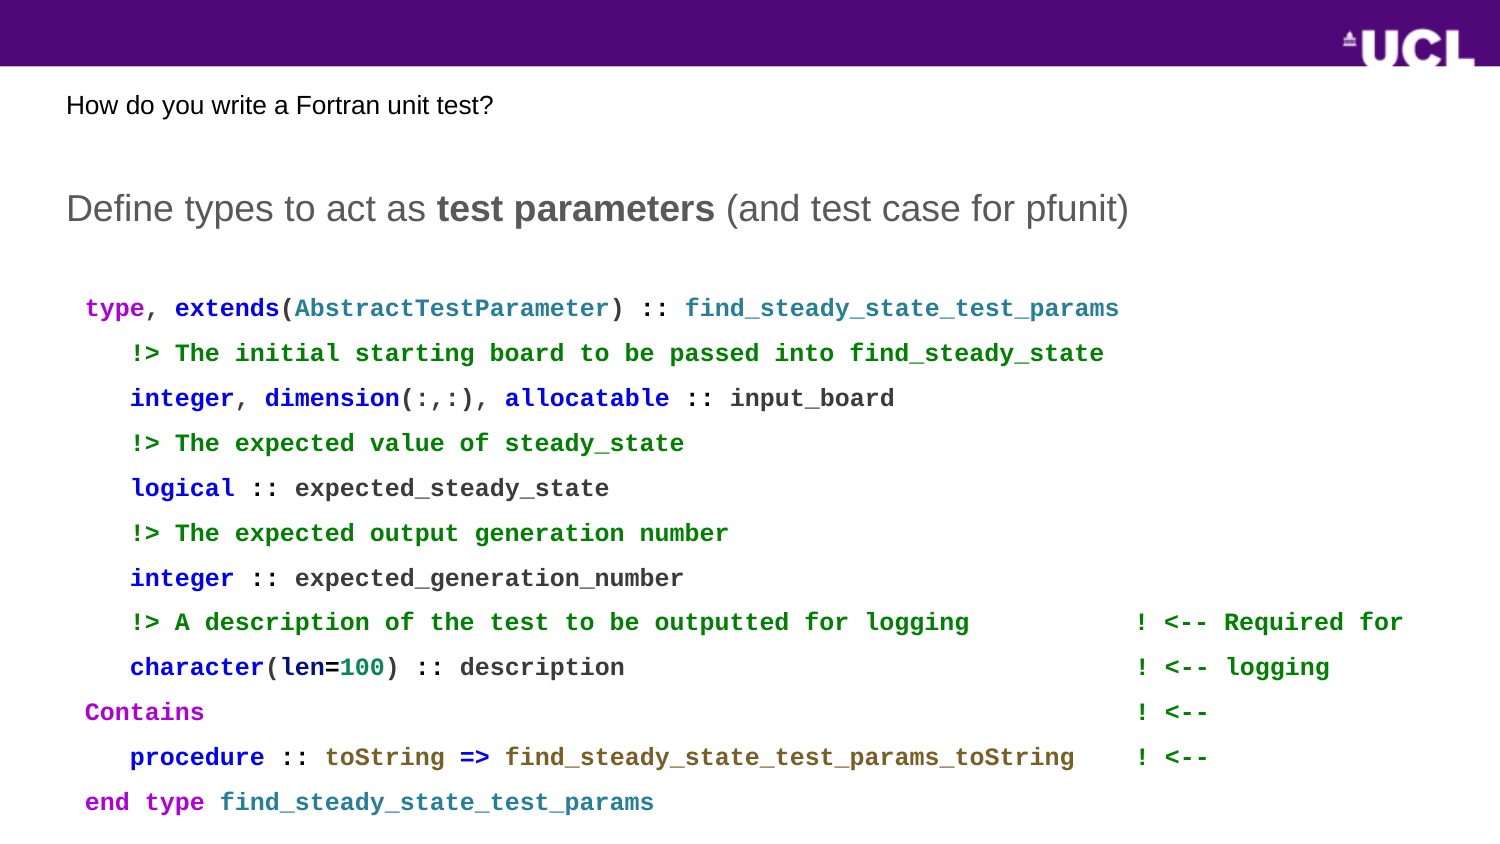

# How do you write a Fortran unit test?
Define types to act as test parameters (and test case for pfunit)
type, extends(AbstractTestParameter) :: find_steady_state_test_params
 !> The initial starting board to be passed into find_steady_state
 integer, dimension(:,:), allocatable :: input_board
 !> The expected value of steady_state
 logical :: expected_steady_state
 !> The expected output generation number
 integer :: expected_generation_number
 !> A description of the test to be outputted for logging ! <-- Required for
 character(len=100) :: description ! <-- logging
Contains ! <--
 procedure :: toString => find_steady_state_test_params_toString ! <--
end type find_steady_state_test_params